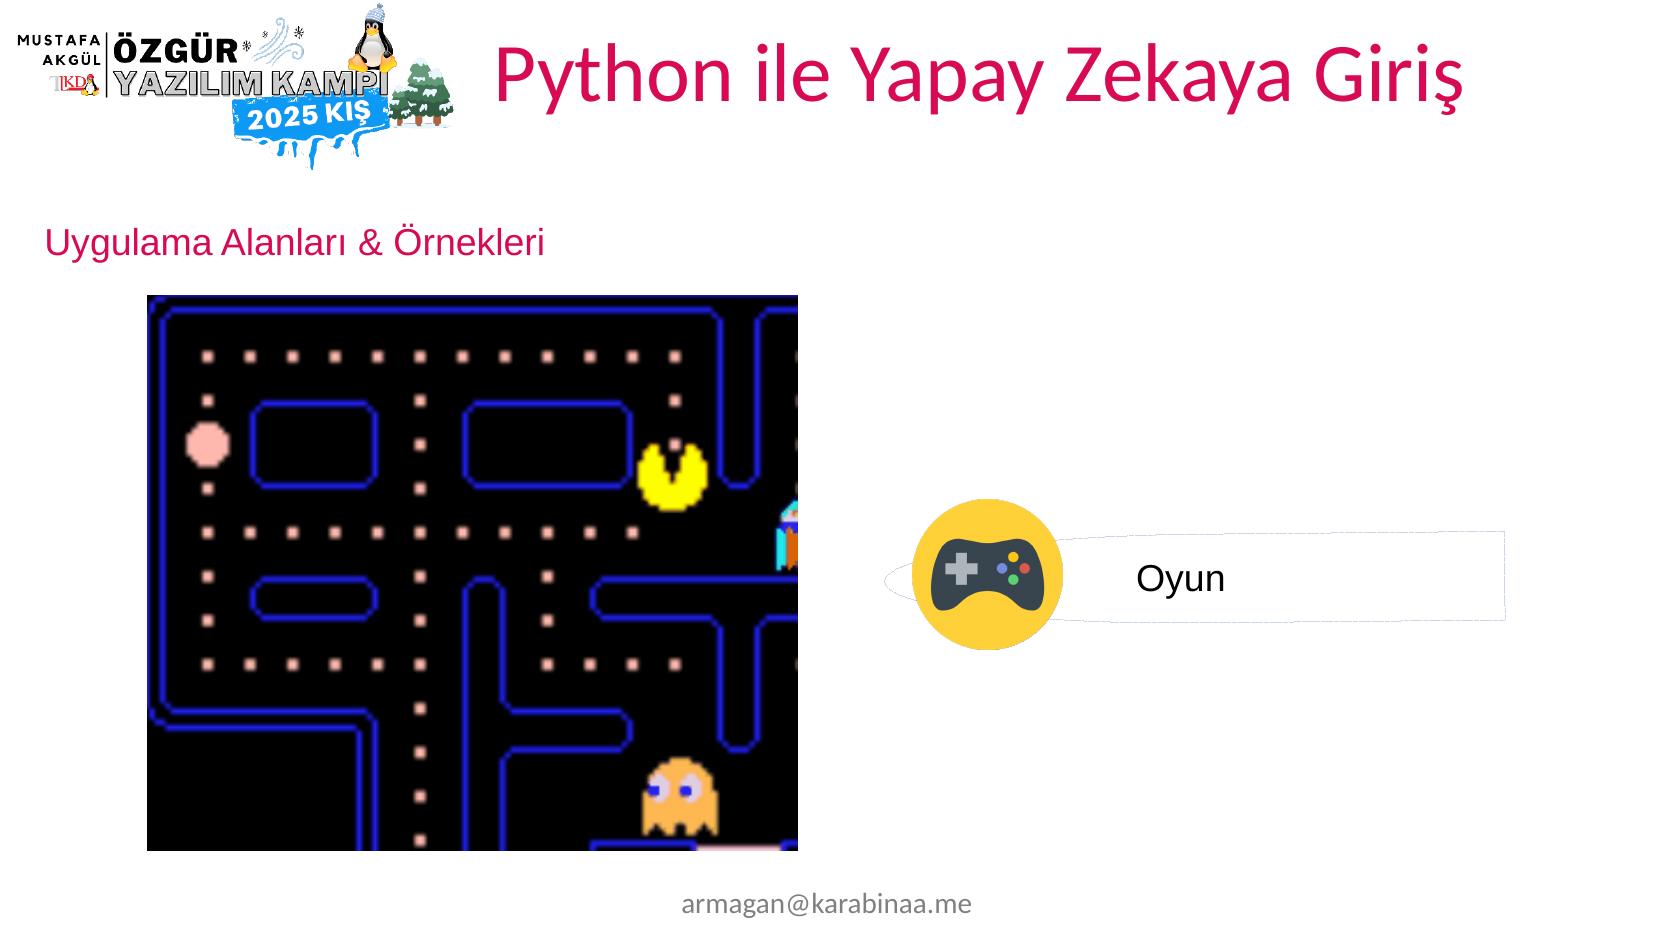

Python ile Yapay Zekaya Giriş
Uygulama Alanları & Örnekleri
Oyun
armagan@karabinaa.me